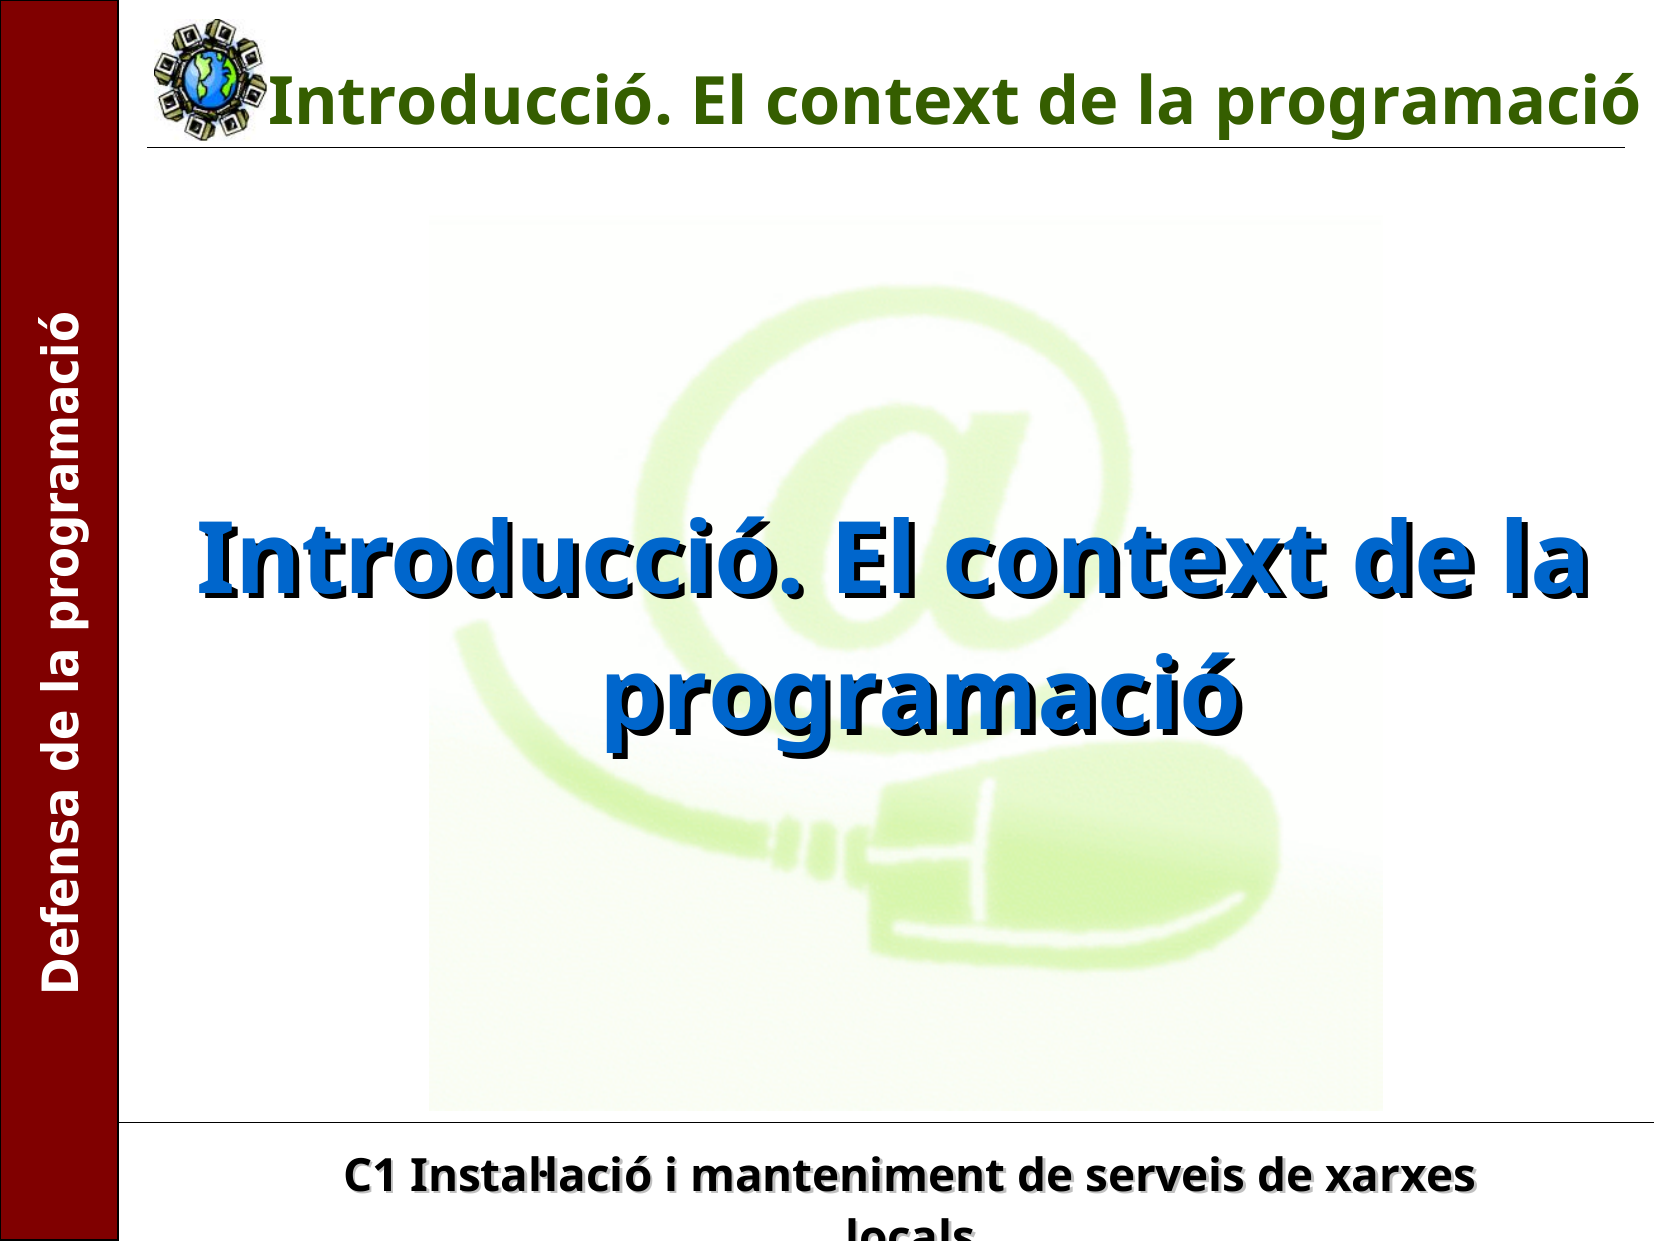

# Introducció. El context de la programació
Introducció. El context de la programació